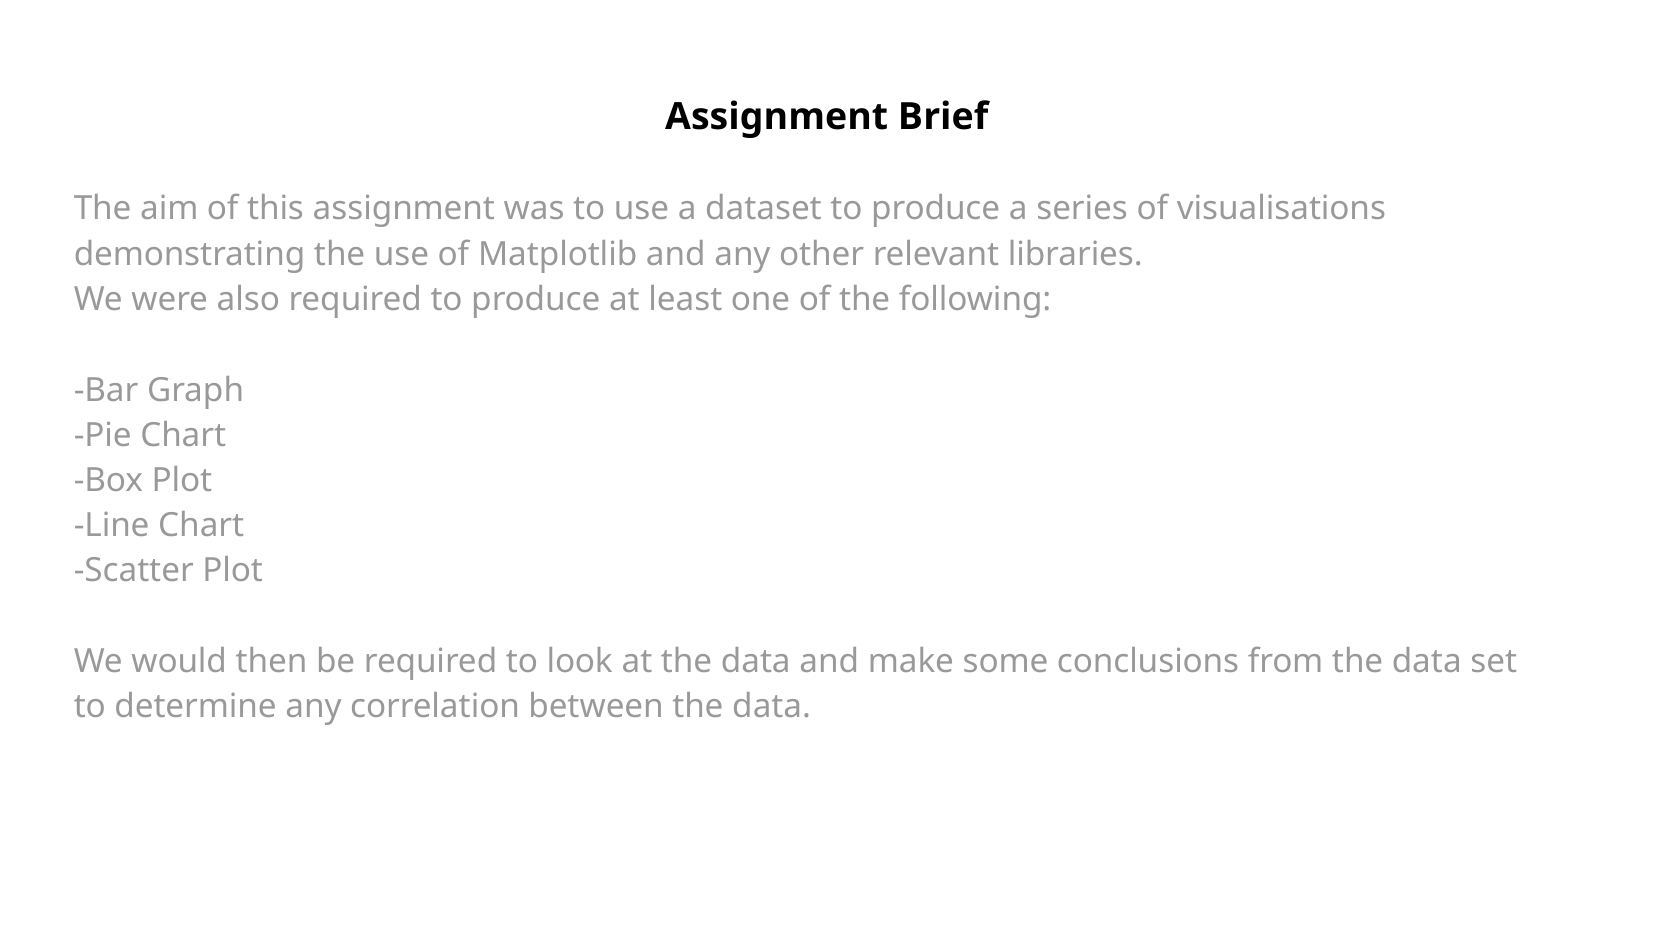

# Assignment Brief
The aim of this assignment was to use a dataset to produce a series of visualisations demonstrating the use of Matplotlib and any other relevant libraries.
We were also required to produce at least one of the following:
-Bar Graph
-Pie Chart
-Box Plot
-Line Chart
-Scatter Plot
We would then be required to look at the data and make some conclusions from the data set to determine any correlation between the data.